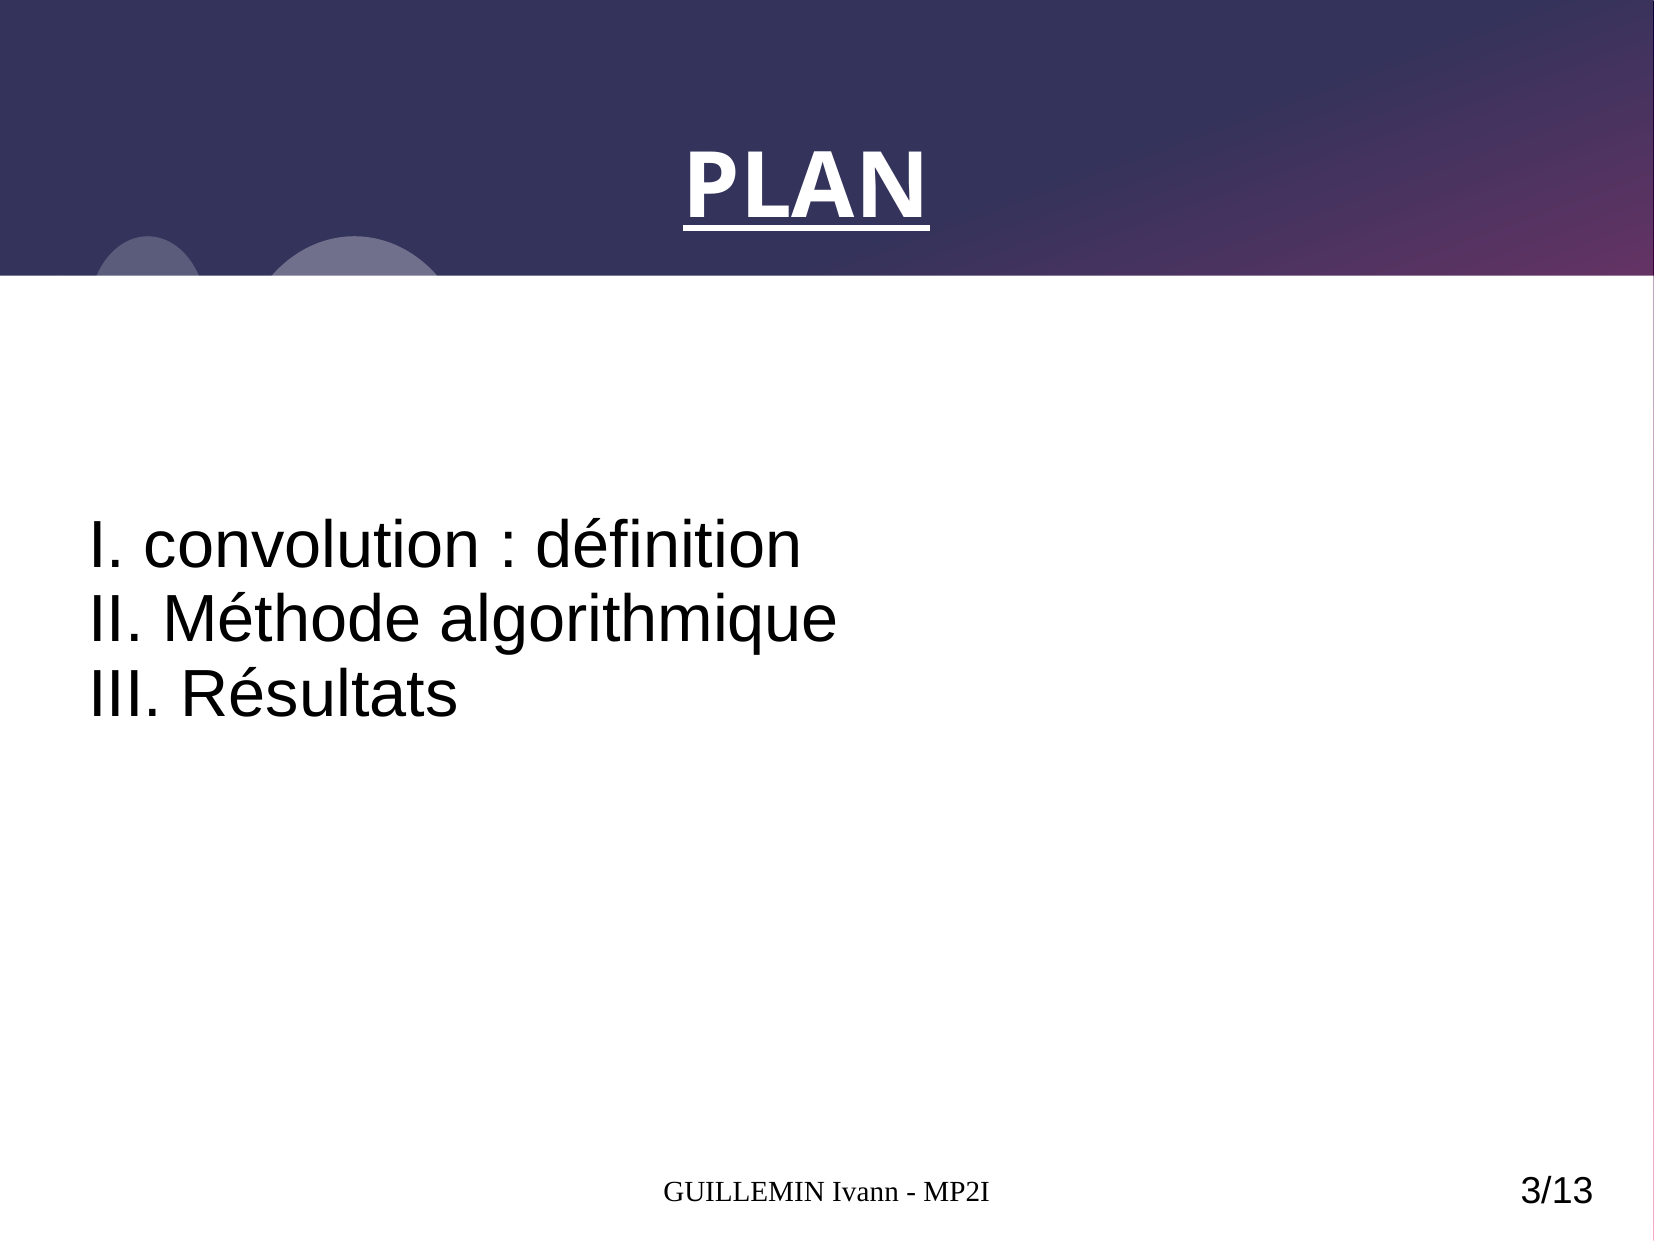

PLAN
# I. convolution : définition
II. Méthode algorithmique
III. Résultats
GUILLEMIN Ivann - MP2I
3/13